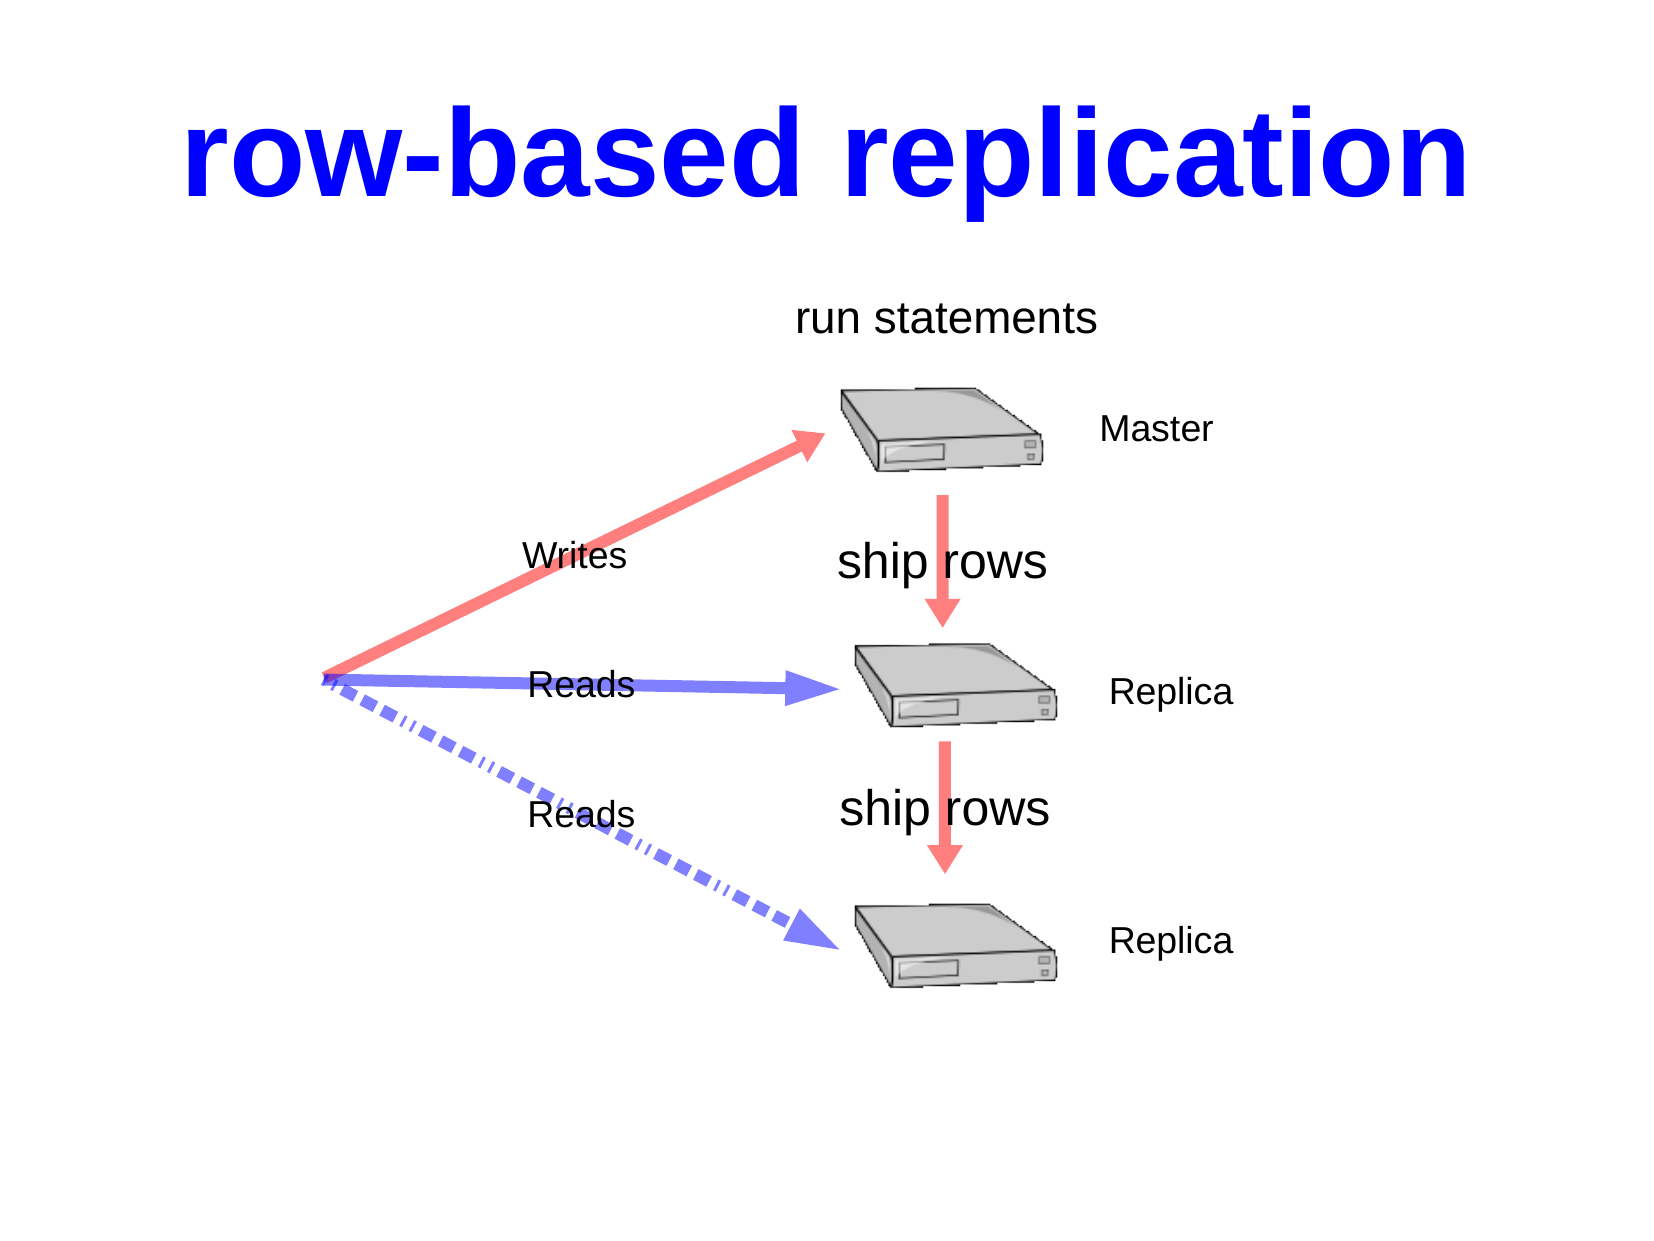

# row-based replication
run statements
Master
Replica
Replica